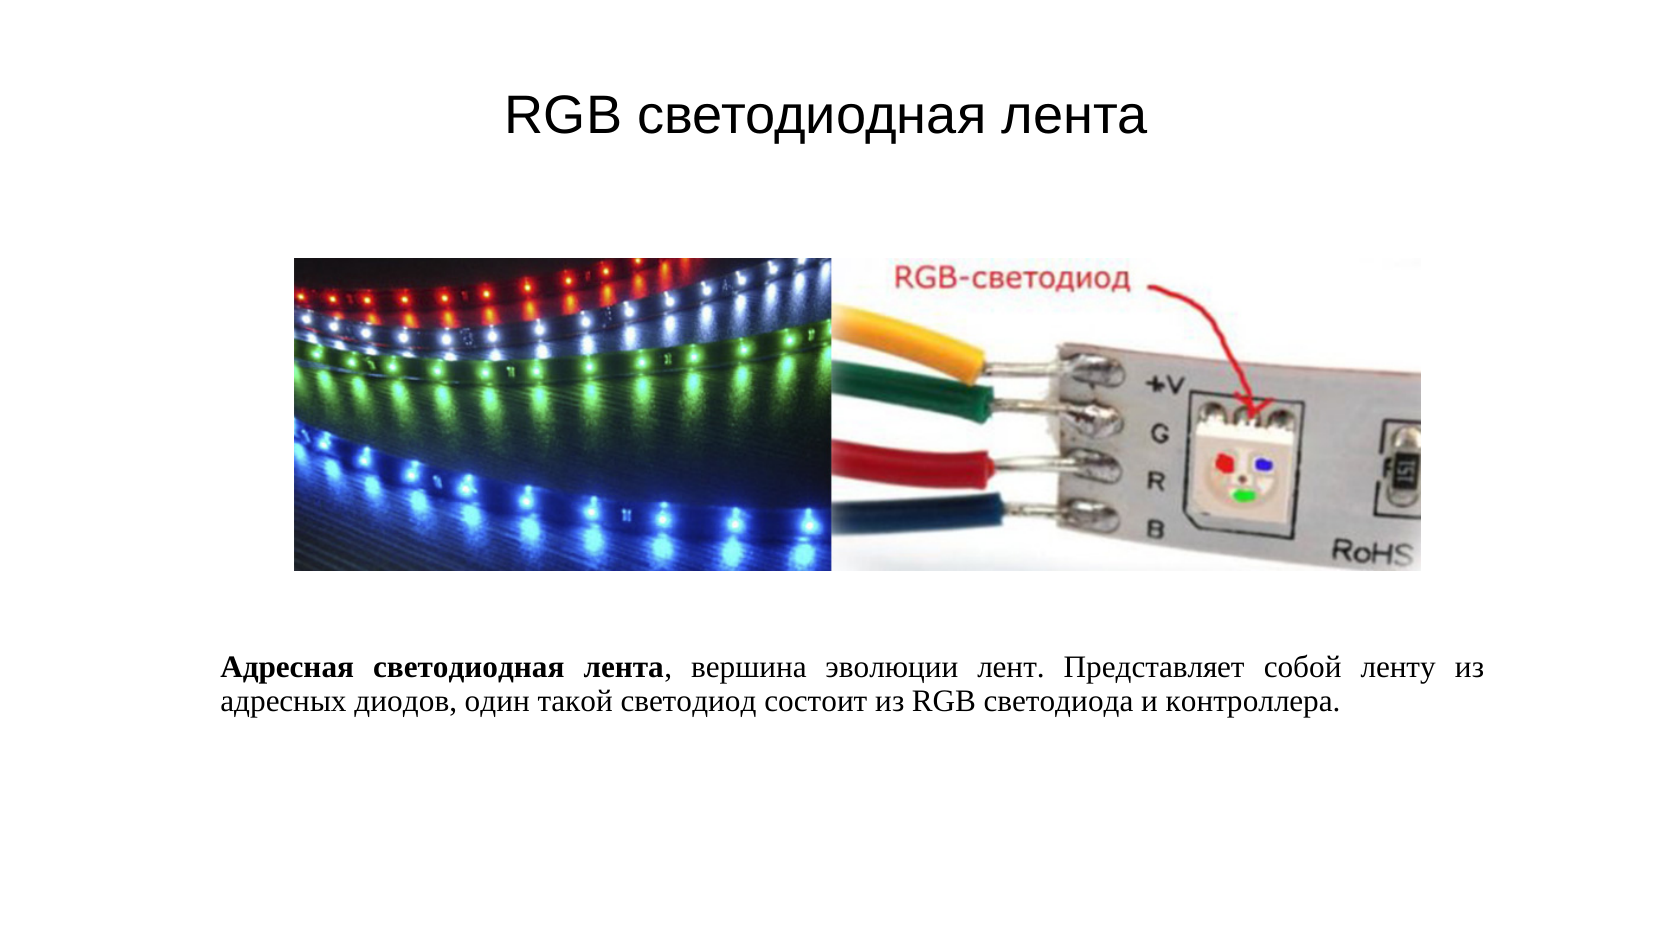

# RGB светодиодная лента
Адресная светодиодная лента, вершина эволюции лент. Представляет собой ленту из адресных диодов, один такой светодиод состоит из RGB светодиода и контроллера.